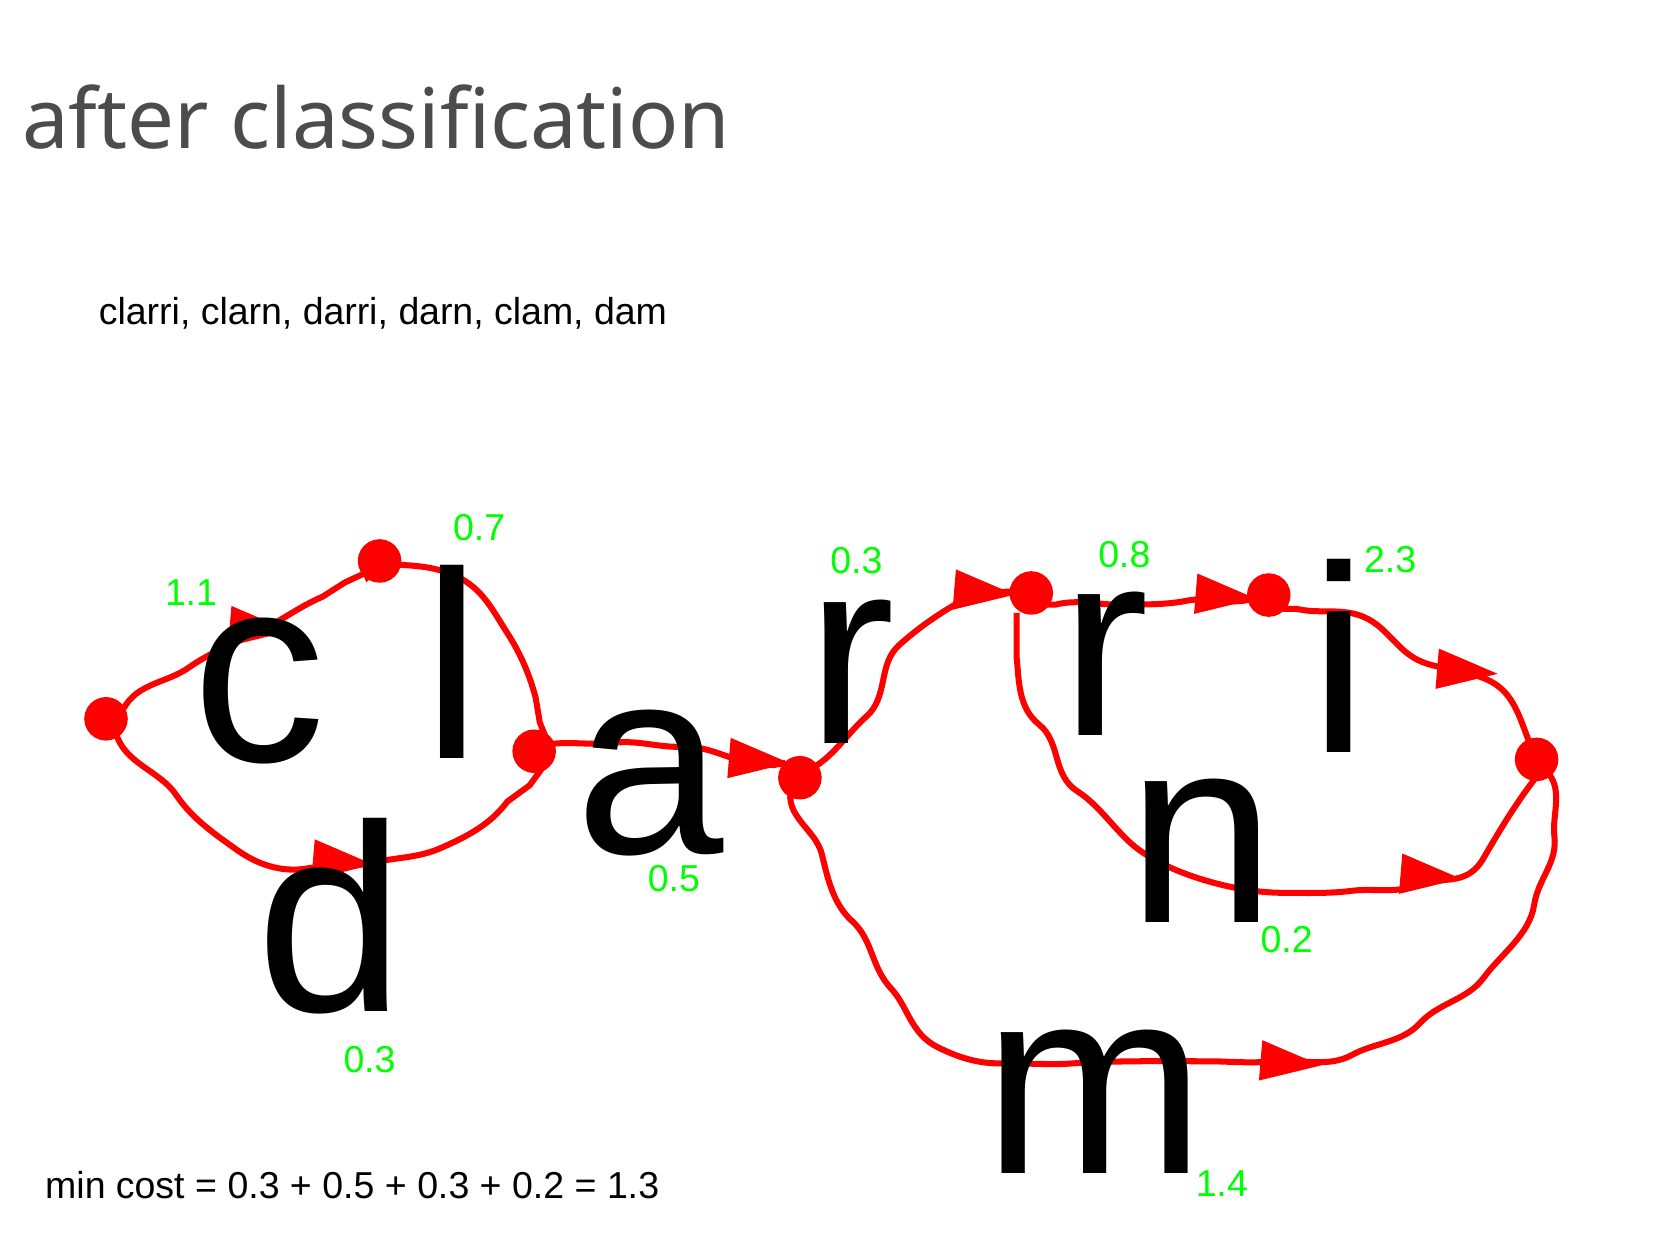

# after classification
clarri, clarn, darri, darn, clam, dam
r
r
0.7
i
l
c
0.8
2.3
0.3
1.1
a
n
d
0.5
0.2
m
0.3
1.4
min cost = 0.3 + 0.5 + 0.3 + 0.2 = 1.3